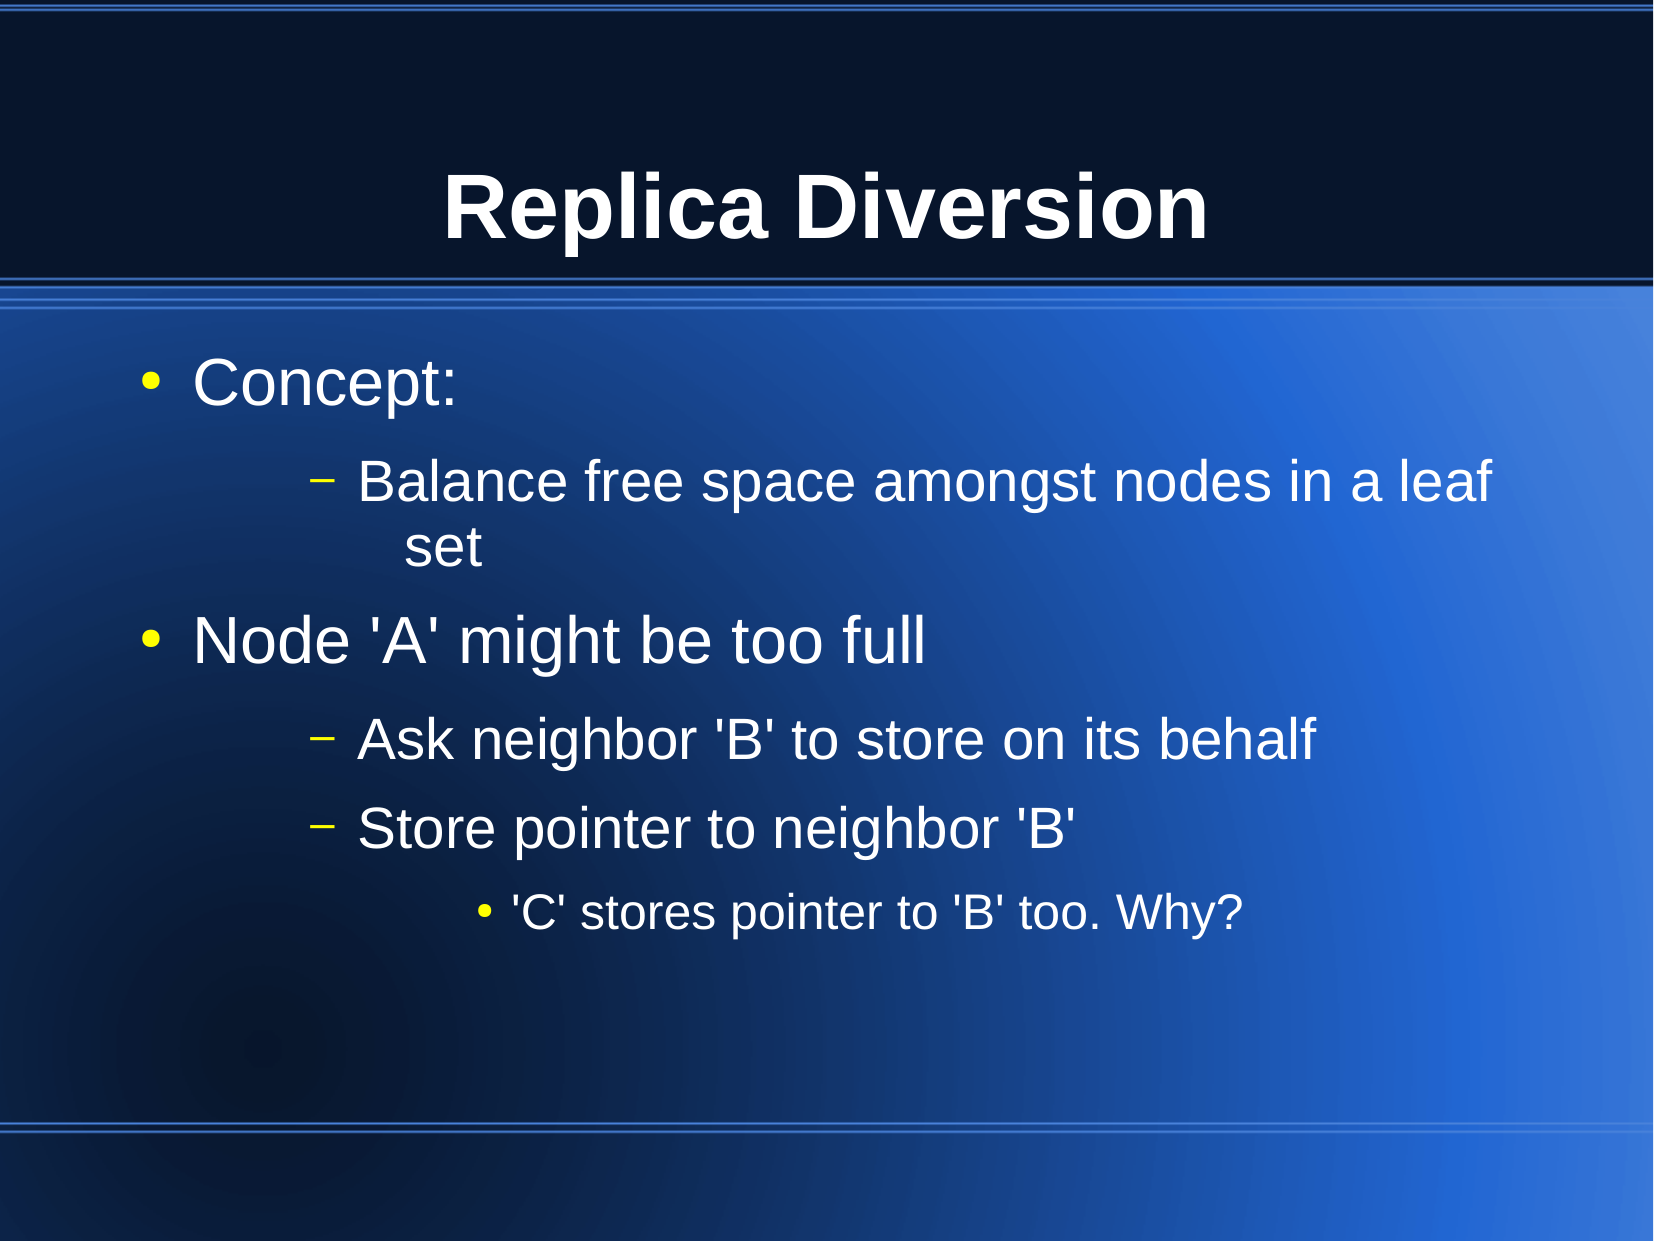

# Replica Diversion
Concept:
Balance free space amongst nodes in a leaf set
Node 'A' might be too full
Ask neighbor 'B' to store on its behalf
Store pointer to neighbor 'B'
'C' stores pointer to 'B' too. Why?